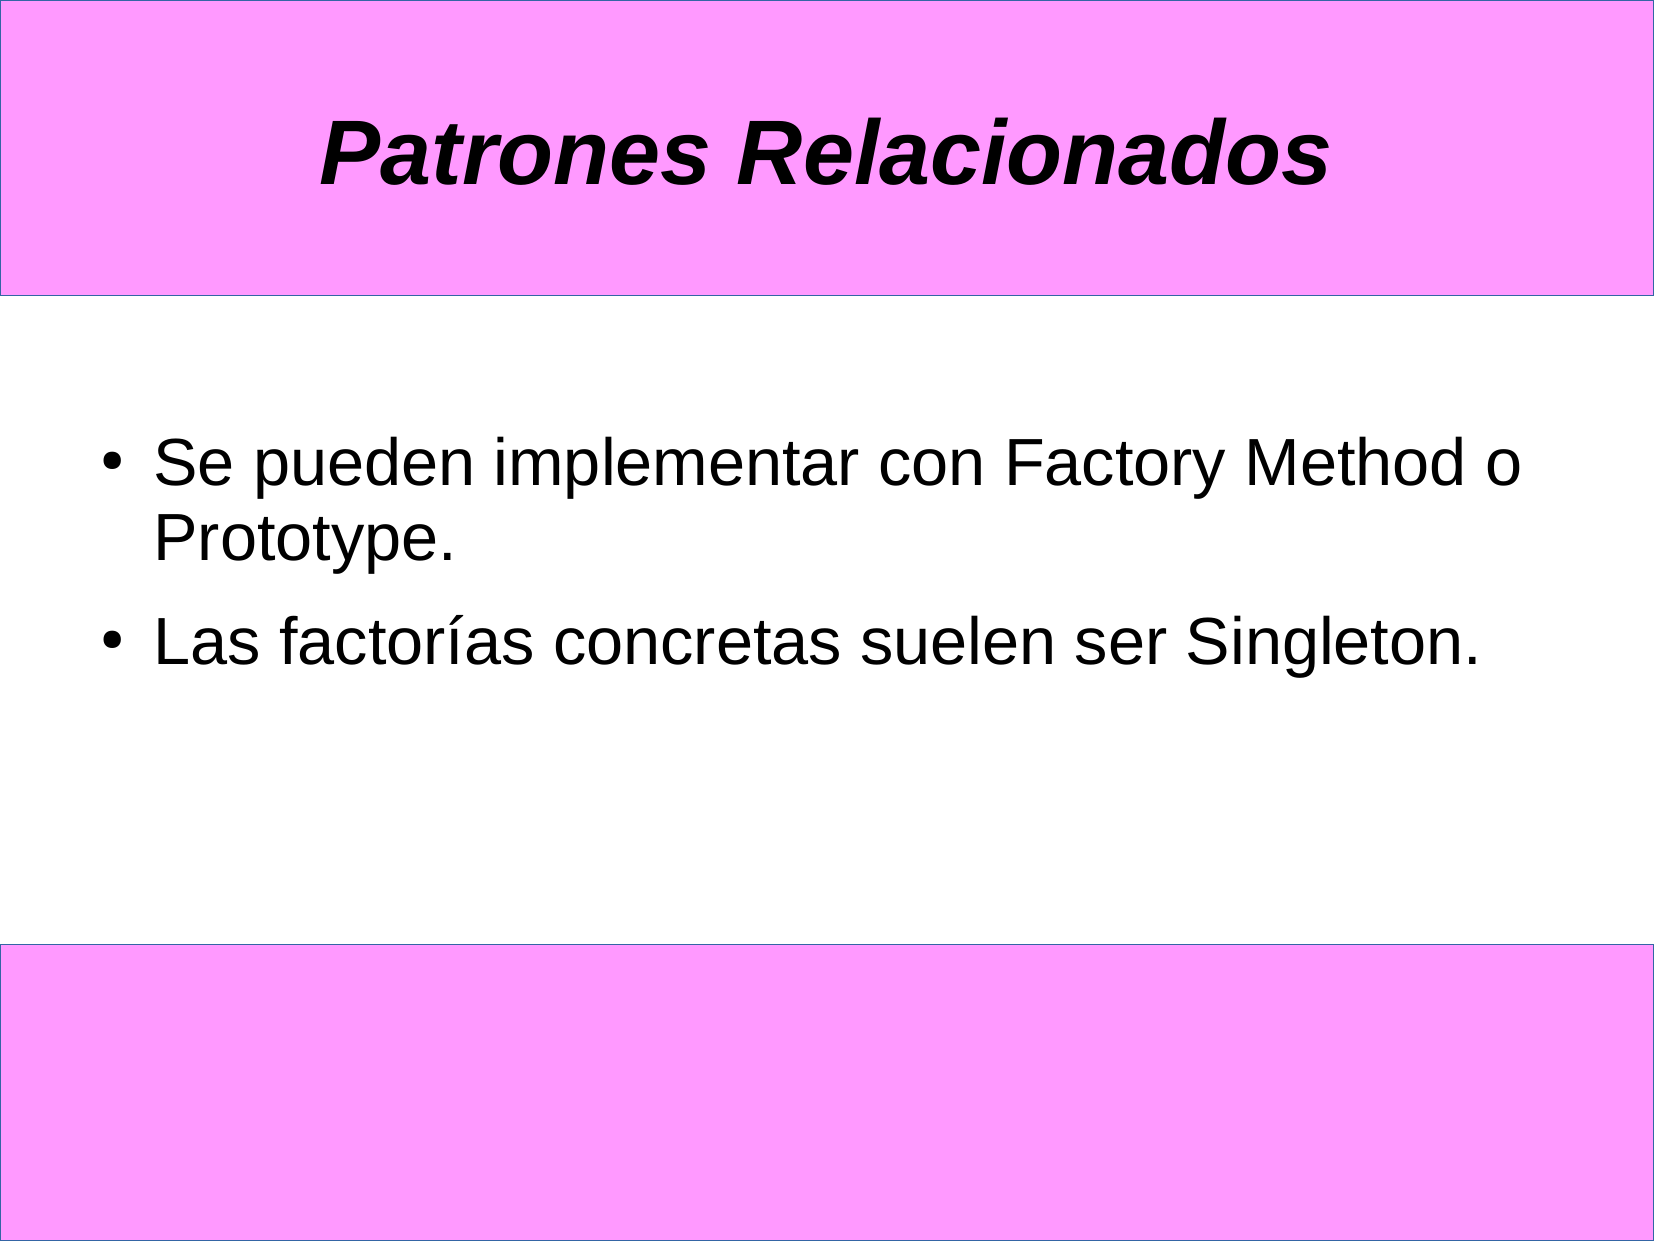

# Patrones Relacionados
Se pueden implementar con Factory Method o Prototype.
Las factorías concretas suelen ser Singleton.